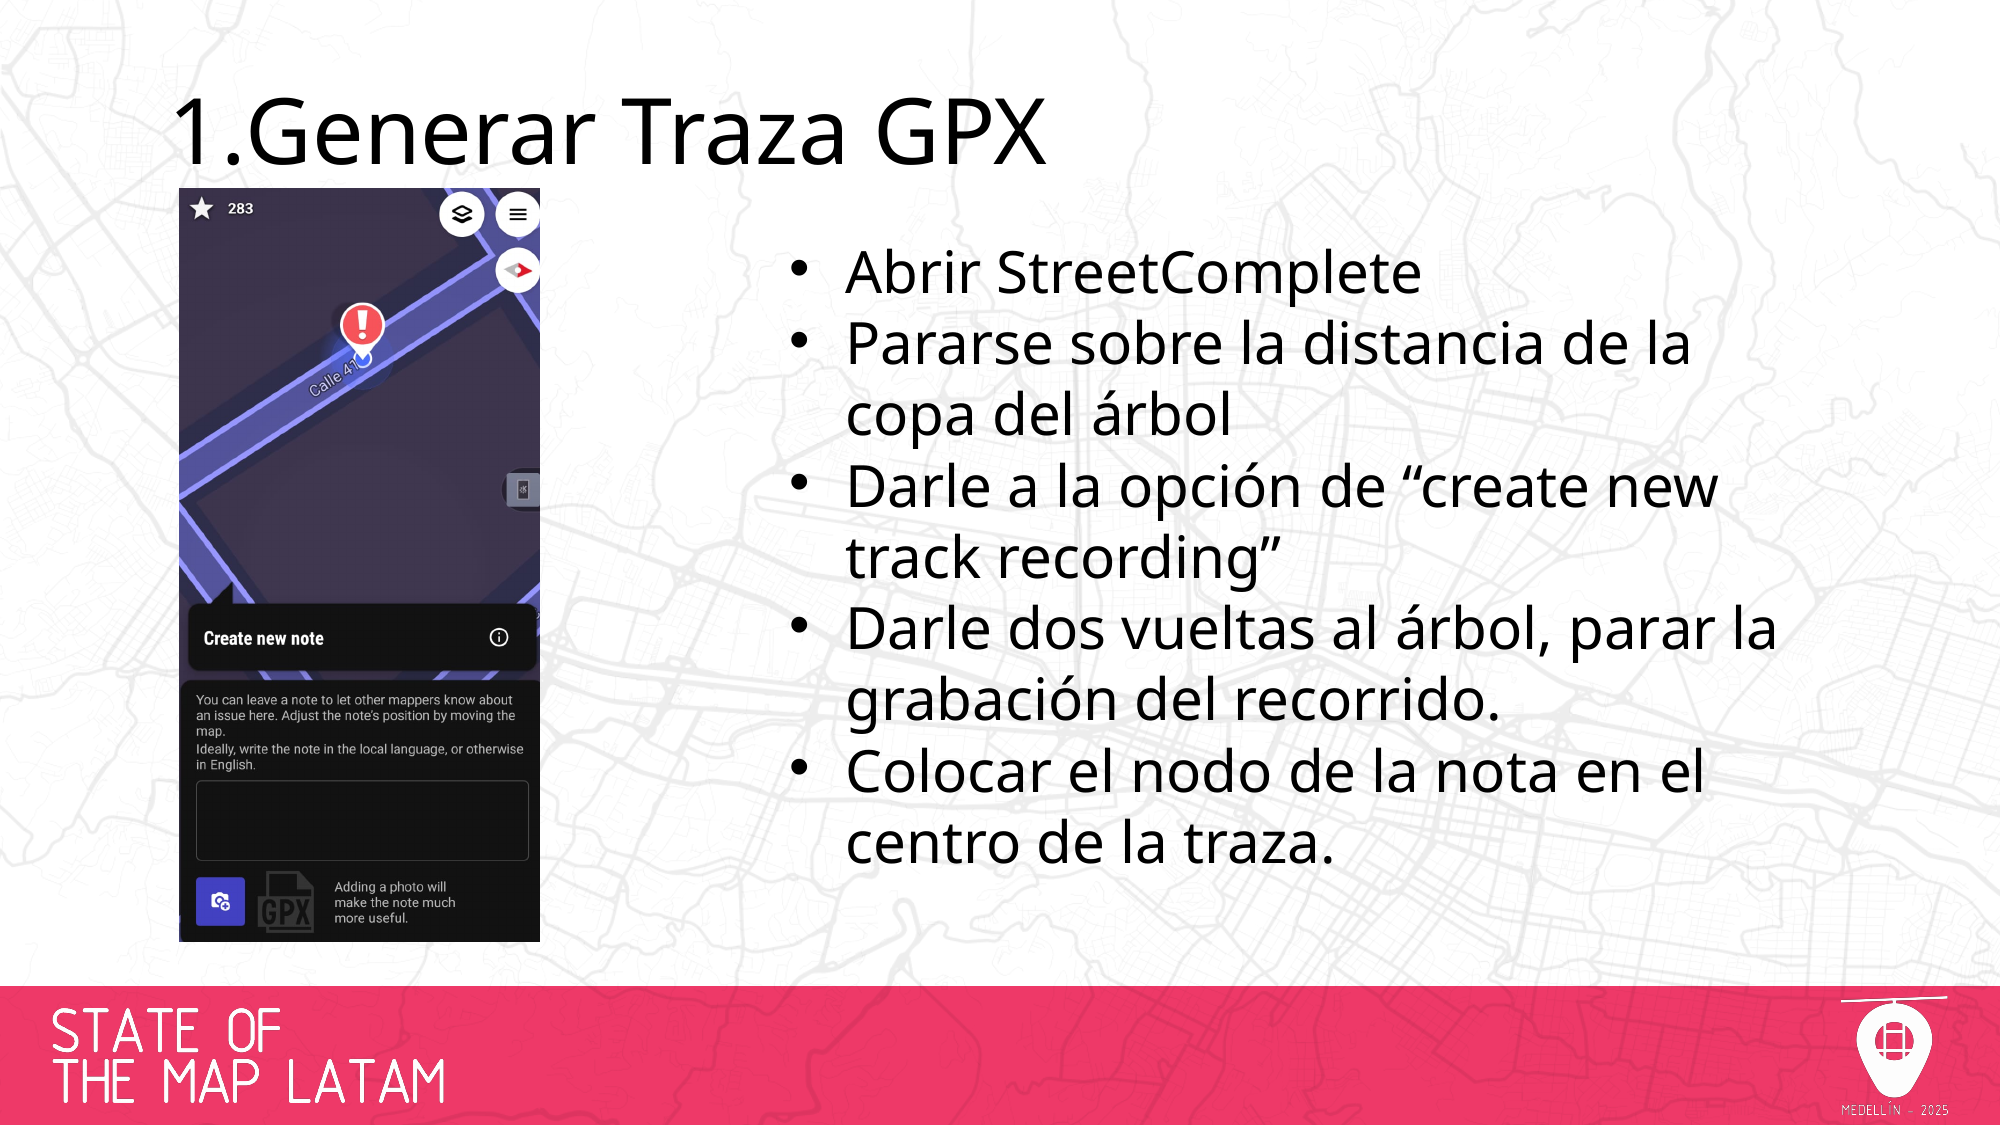

# Generar Traza GPX
Abrir StreetComplete
Pararse sobre la distancia de la copa del árbol
Darle a la opción de “create new track recording”
Darle dos vueltas al árbol, parar la grabación del recorrido.
Colocar el nodo de la nota en el centro de la traza.